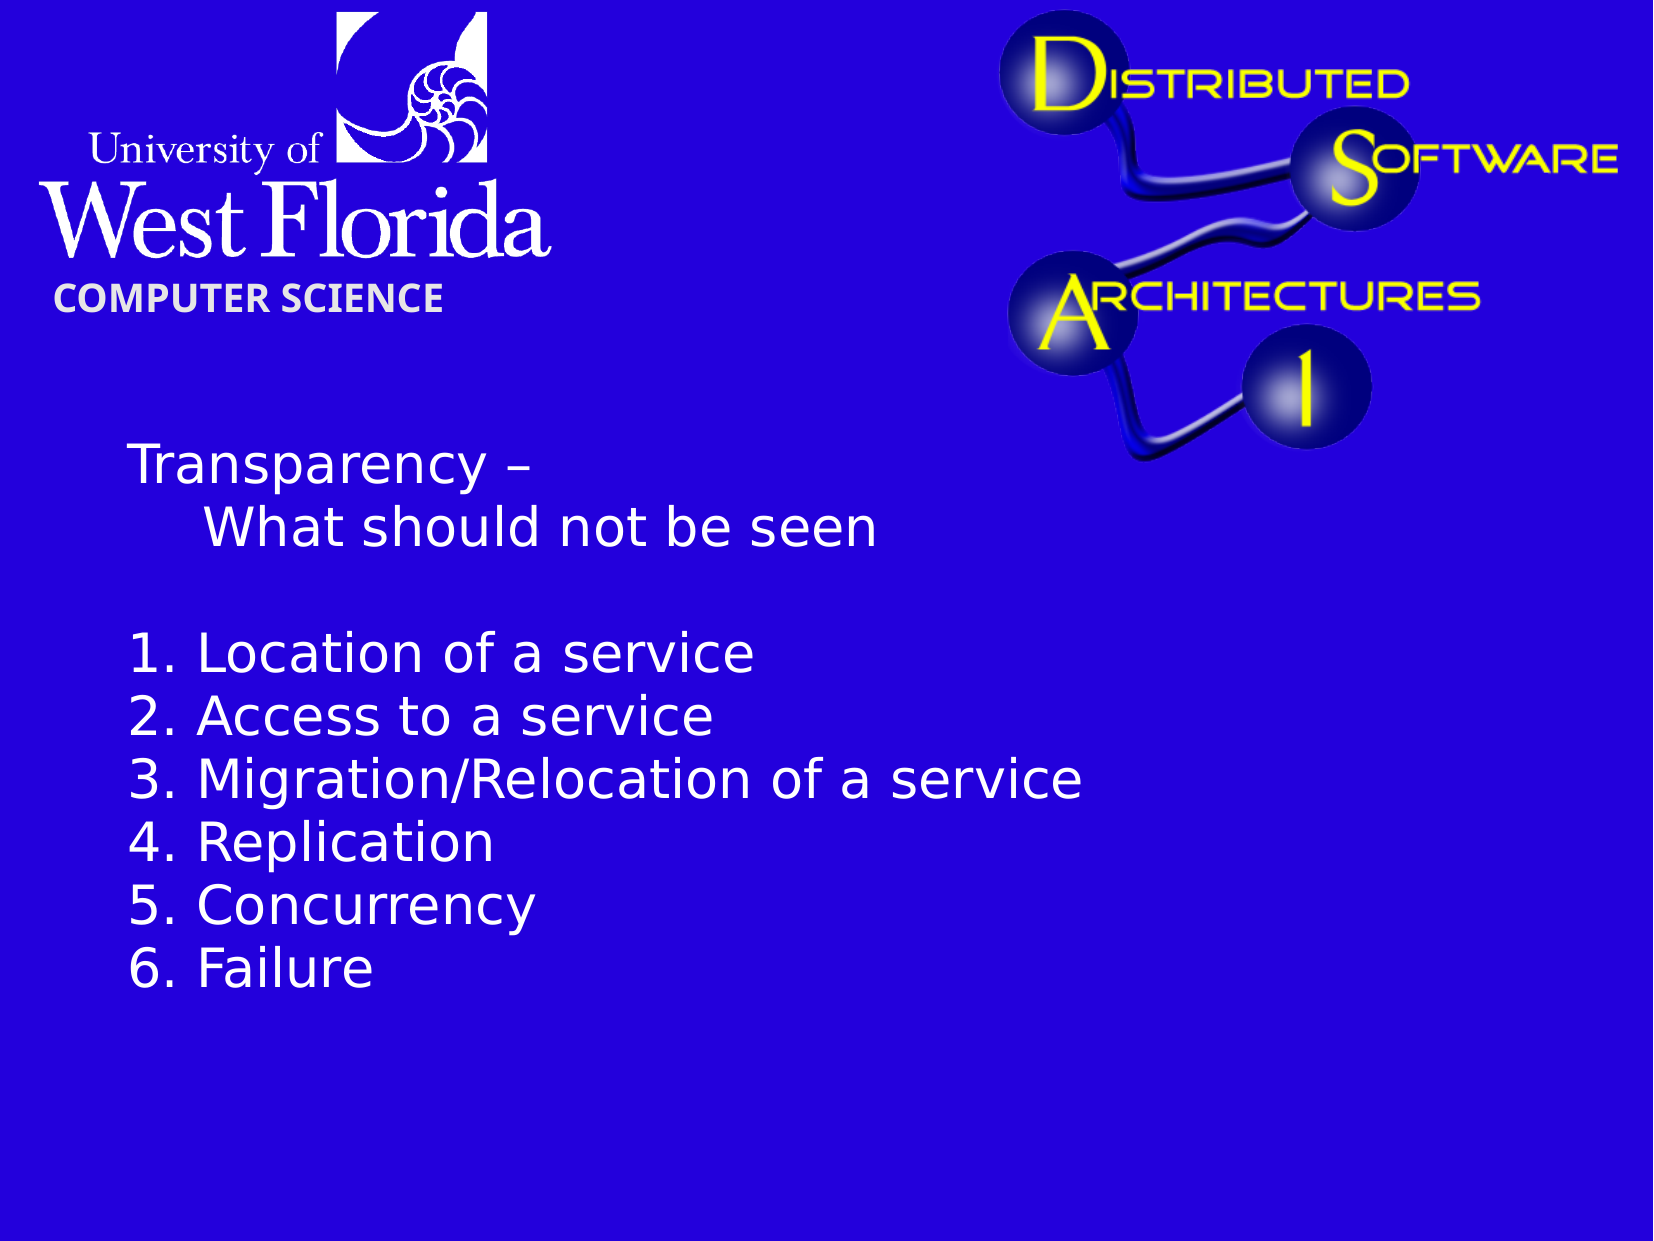

COMPUTER SCIENCE
Transparency –
	What should not be seen
1. Location of a service
2. Access to a service
3. Migration/Relocation of a service
4. Replication
5. Concurrency
6. Failure